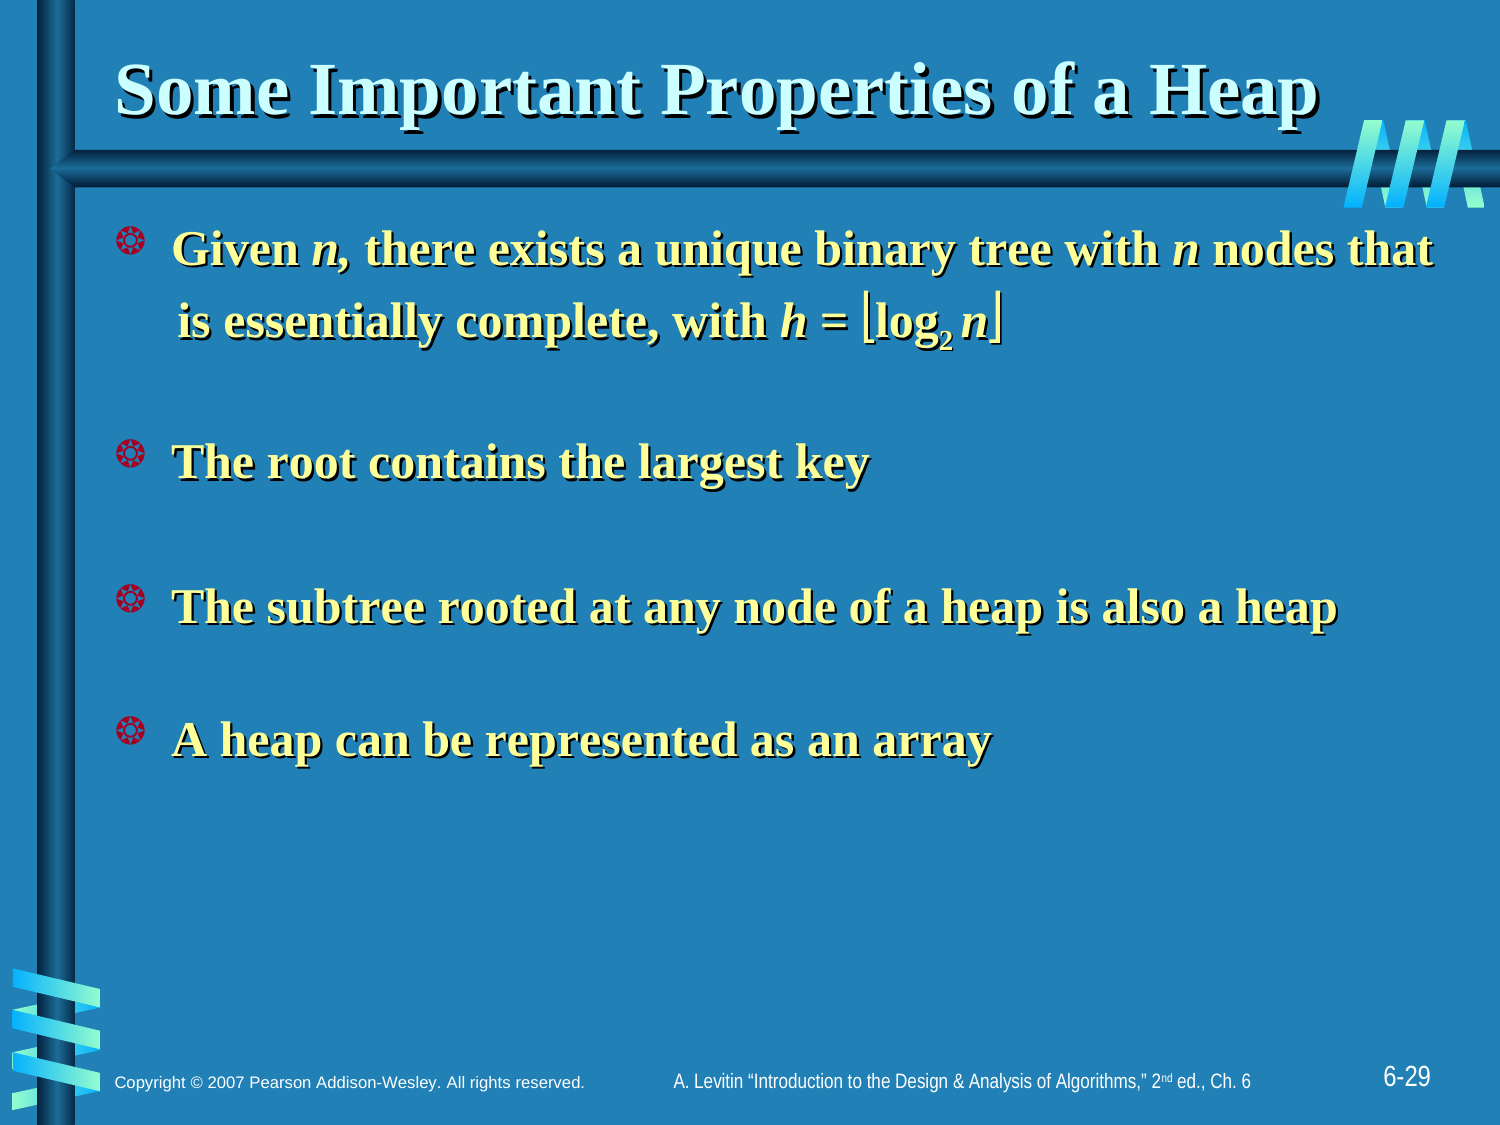

# Some Important Properties of a Heap
Given n, there exists a unique binary tree with n nodes that
 is essentially complete, with h = log2 n
The root contains the largest key
The subtree rooted at any node of a heap is also a heap
A heap can be represented as an array